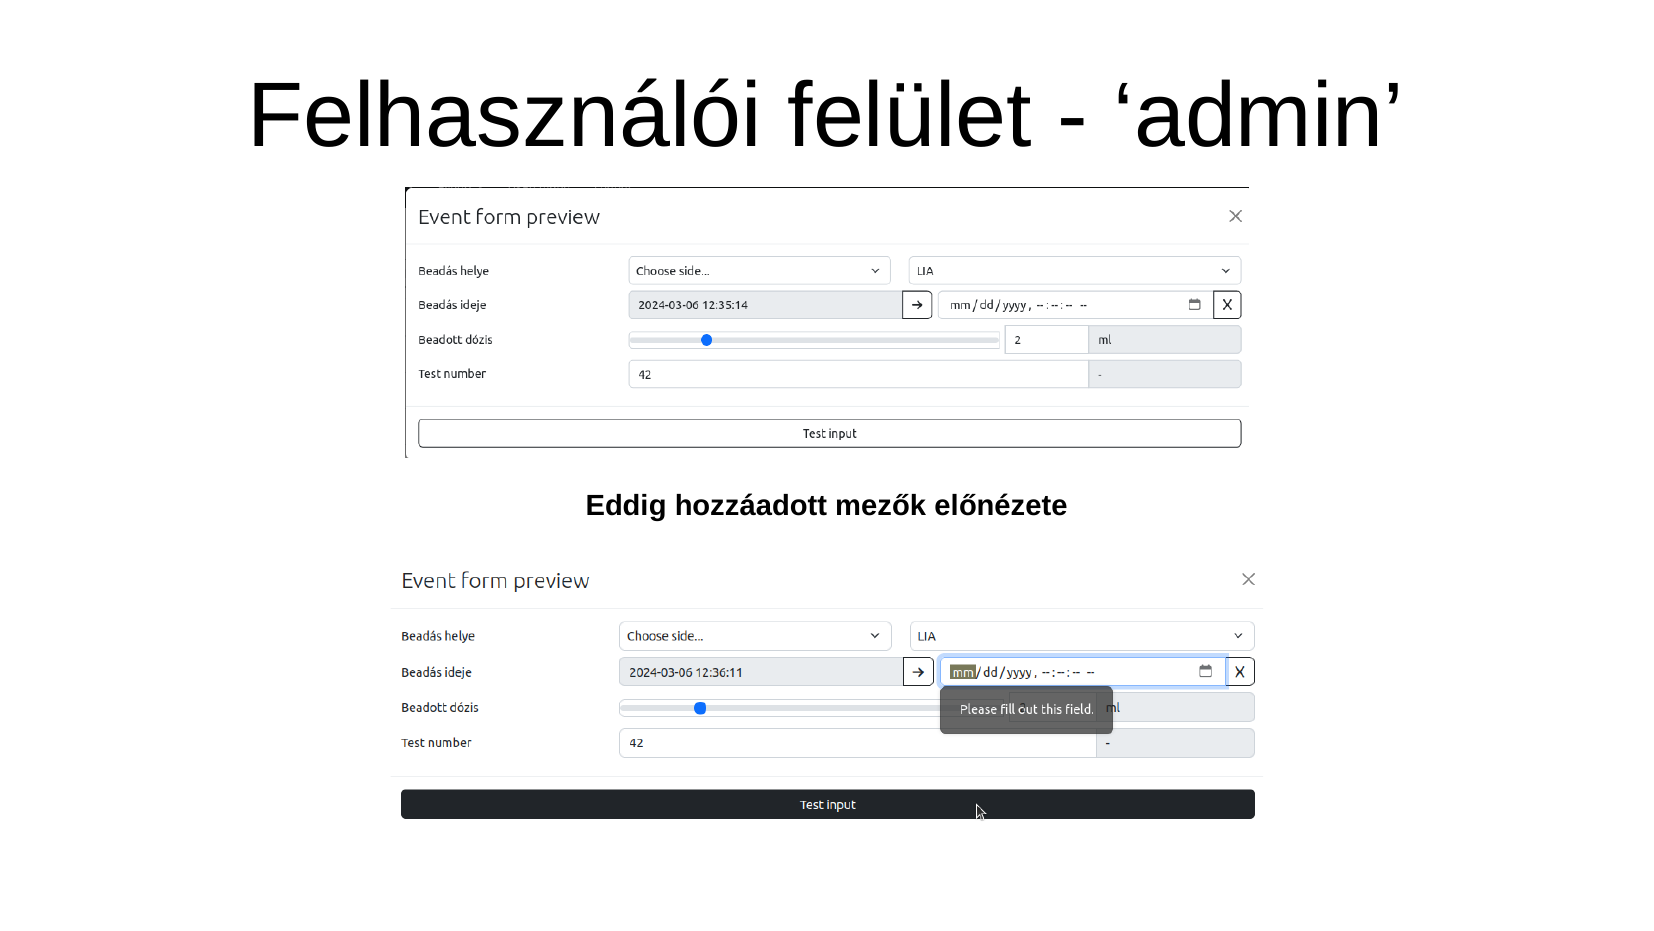

# Felhasználói felület - ‘admin’
Eddig hozzáadott mezők előnézete